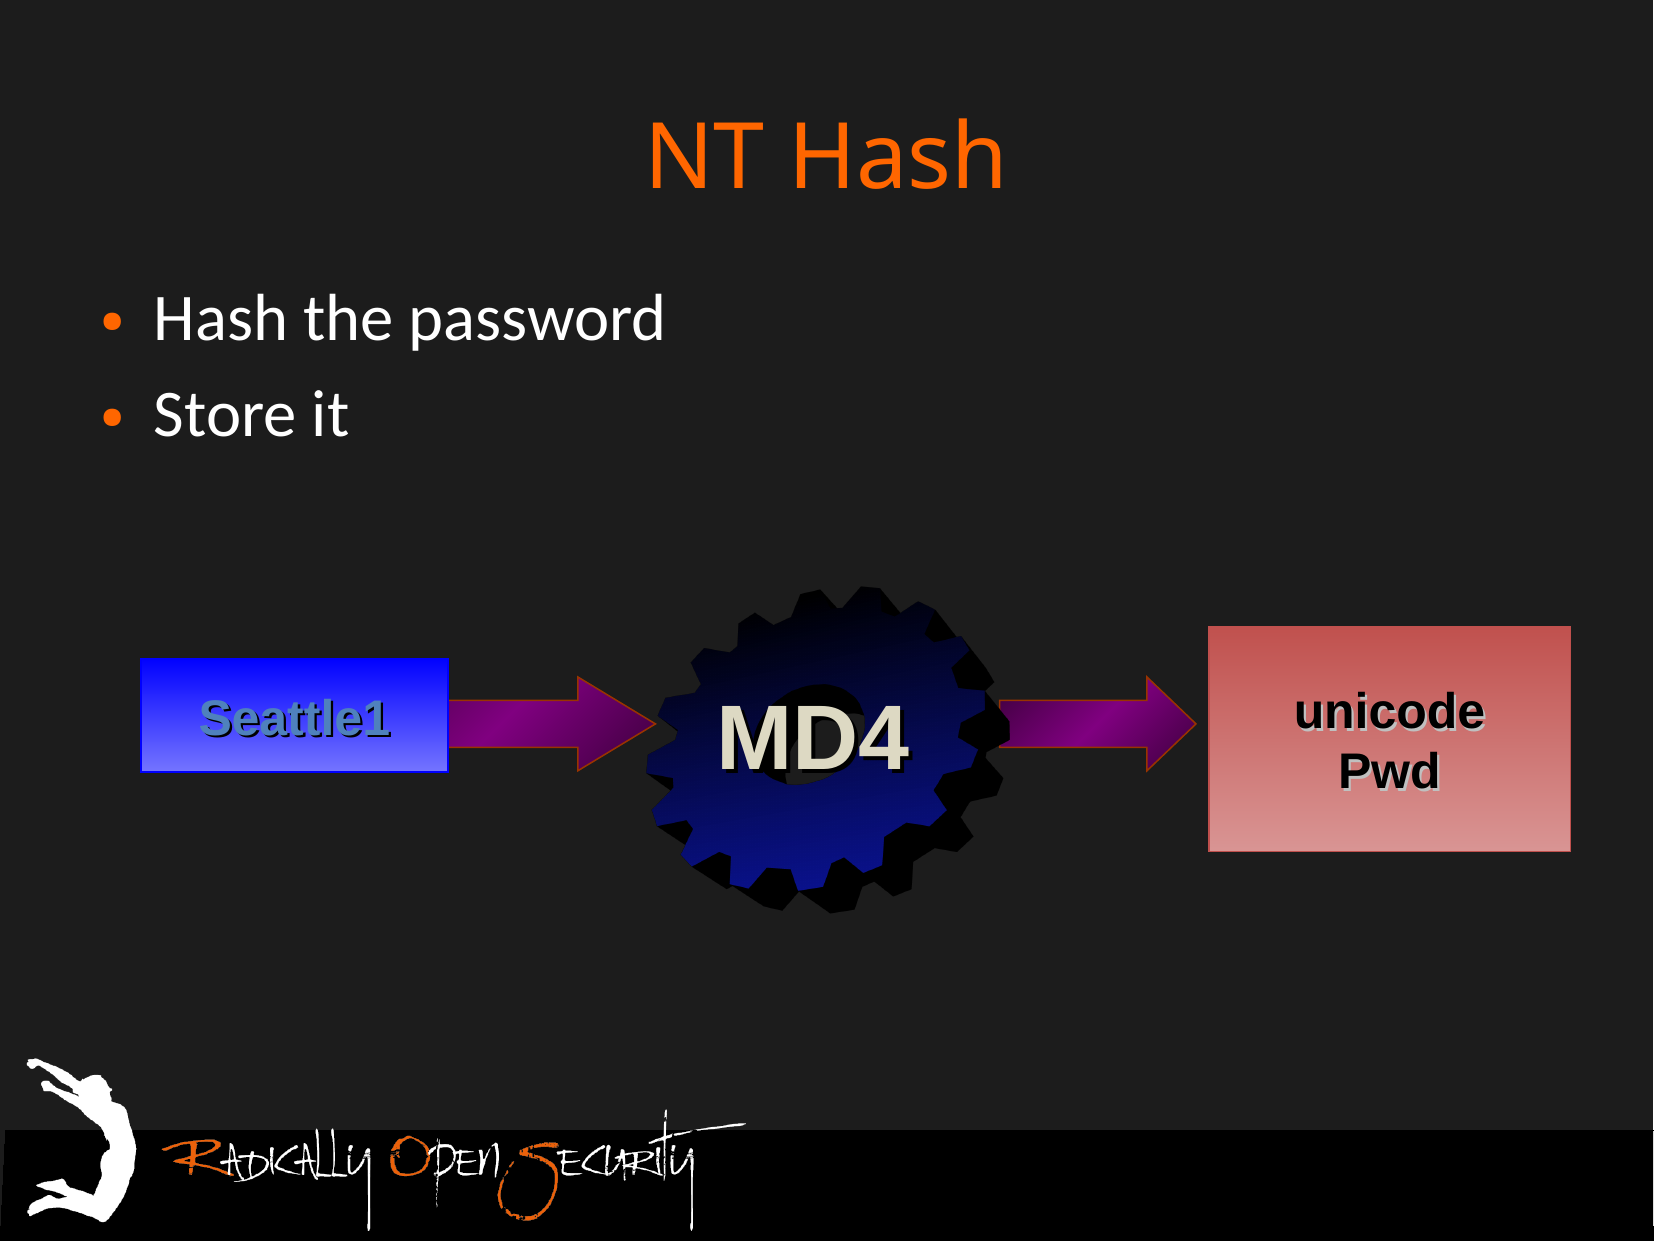

# NT Hash
Hash the password
Store it
MD4
unicode
Pwd
Seattle1